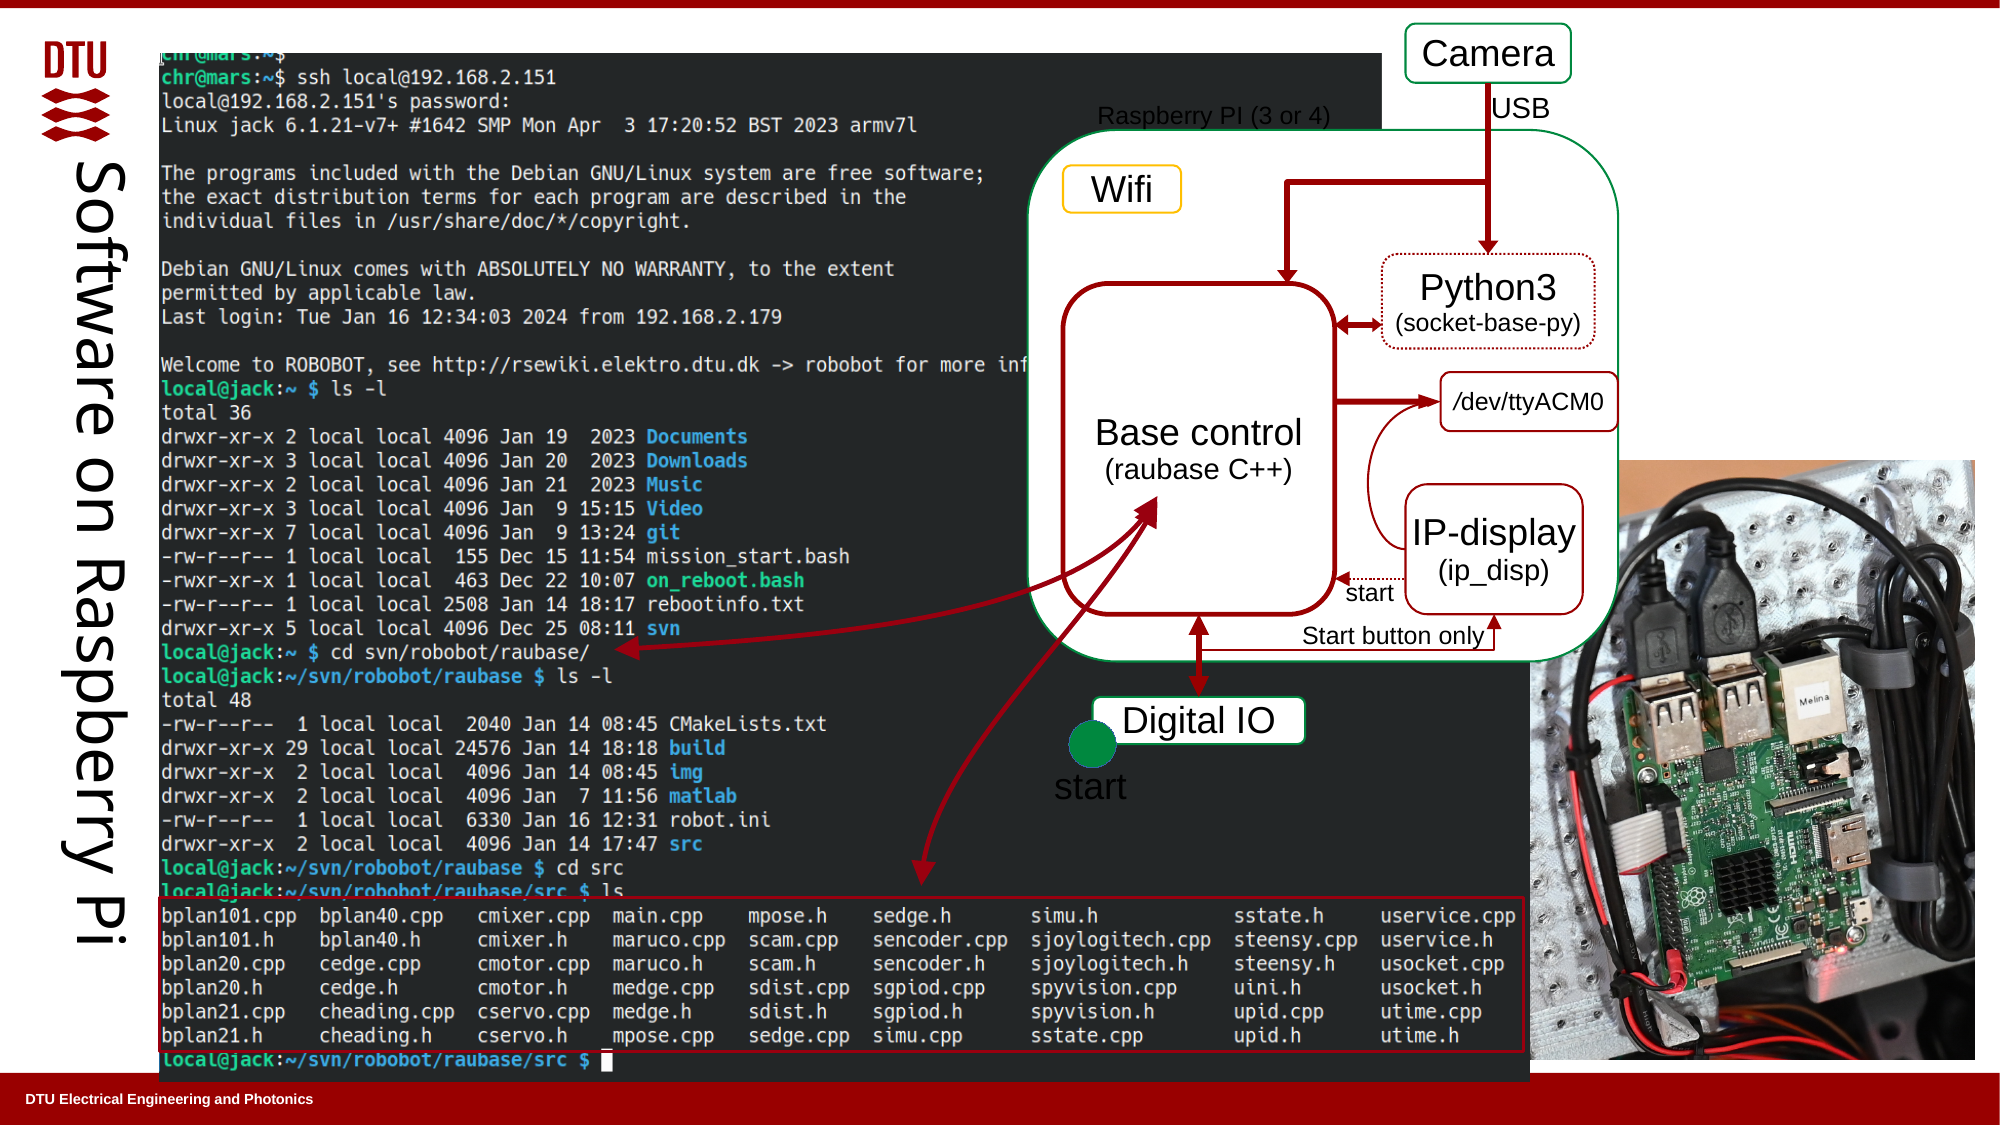

Camera
USB
Raspberry PI (3 or 4)
Wifi
Python3
(socket-base-py)
Base control
(raubase C++)
/dev/ttyACM0
IP-display
(ip_disp)
Start button only
Digital IO
start
# Software on Raspberry Pi